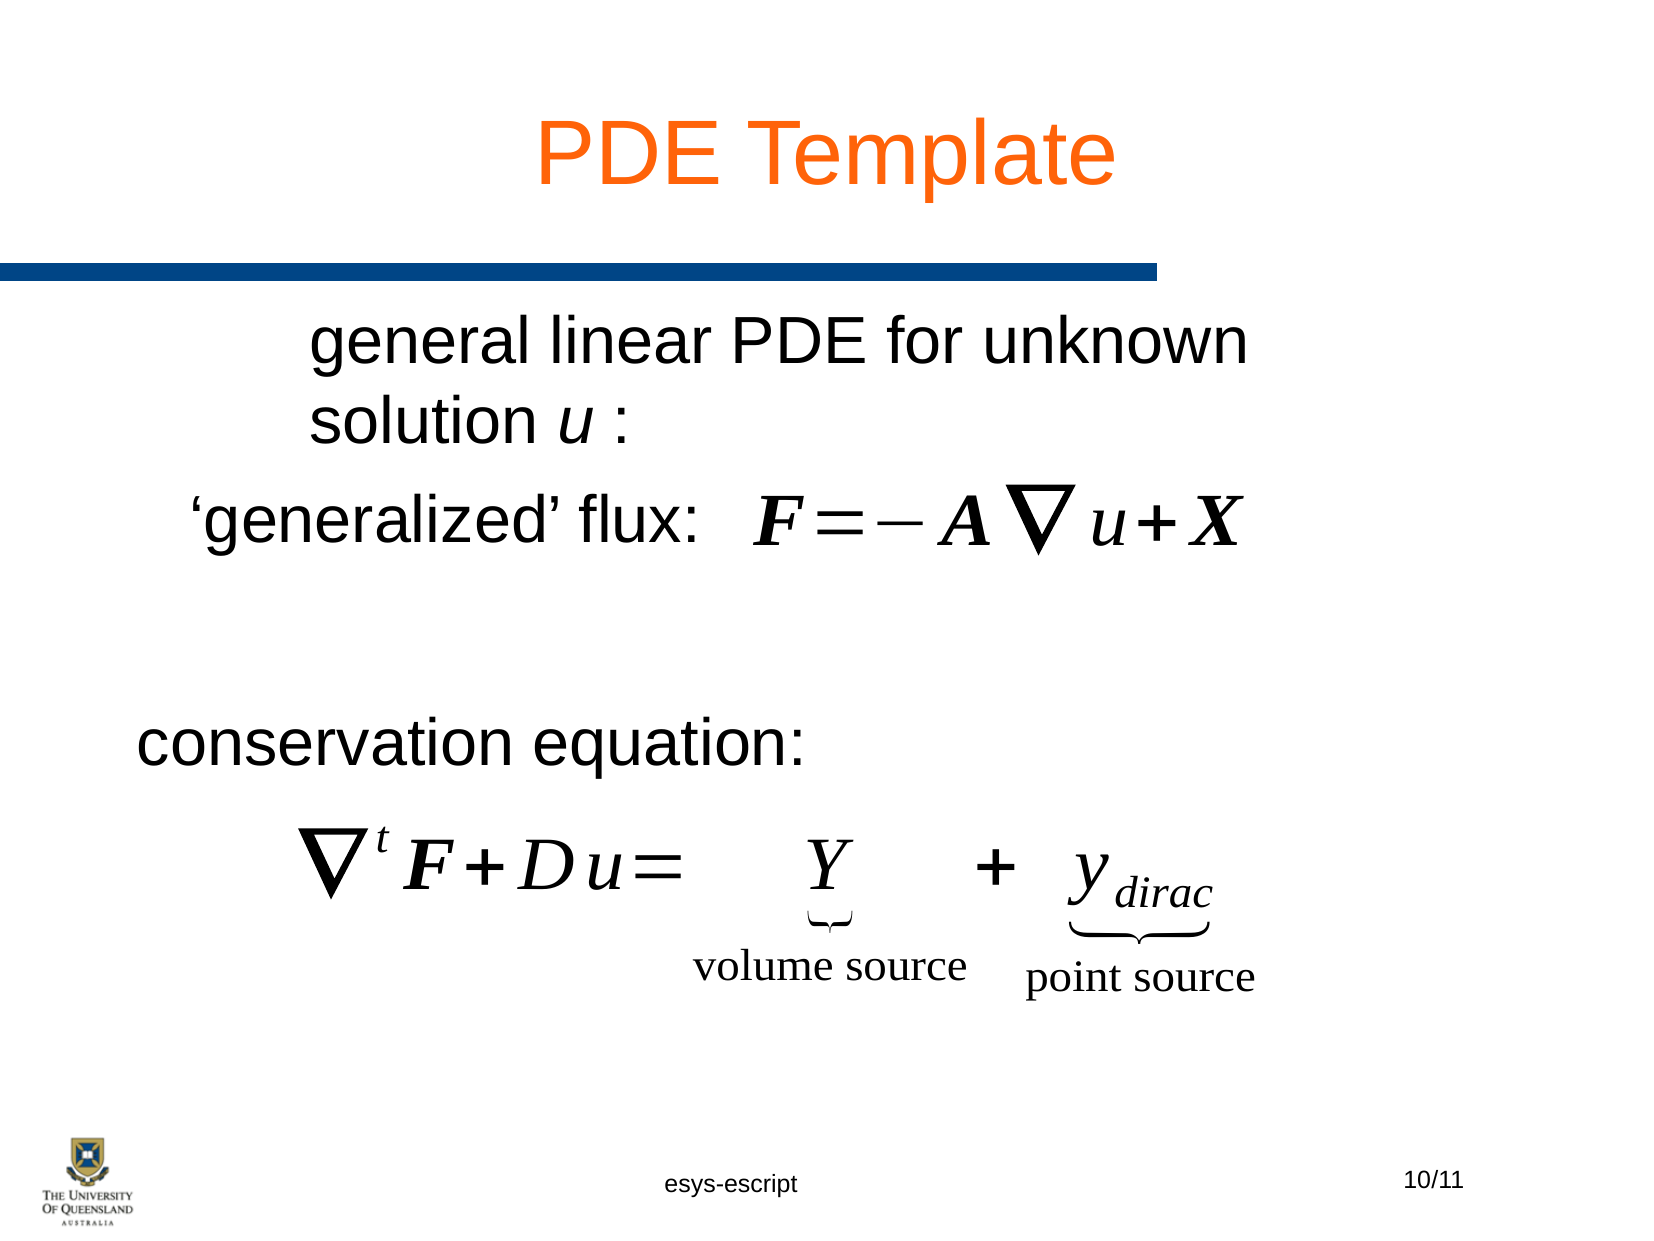

# PDE Template
general linear PDE for unknown solution u :
‘generalized’ flux:
conservation equation: